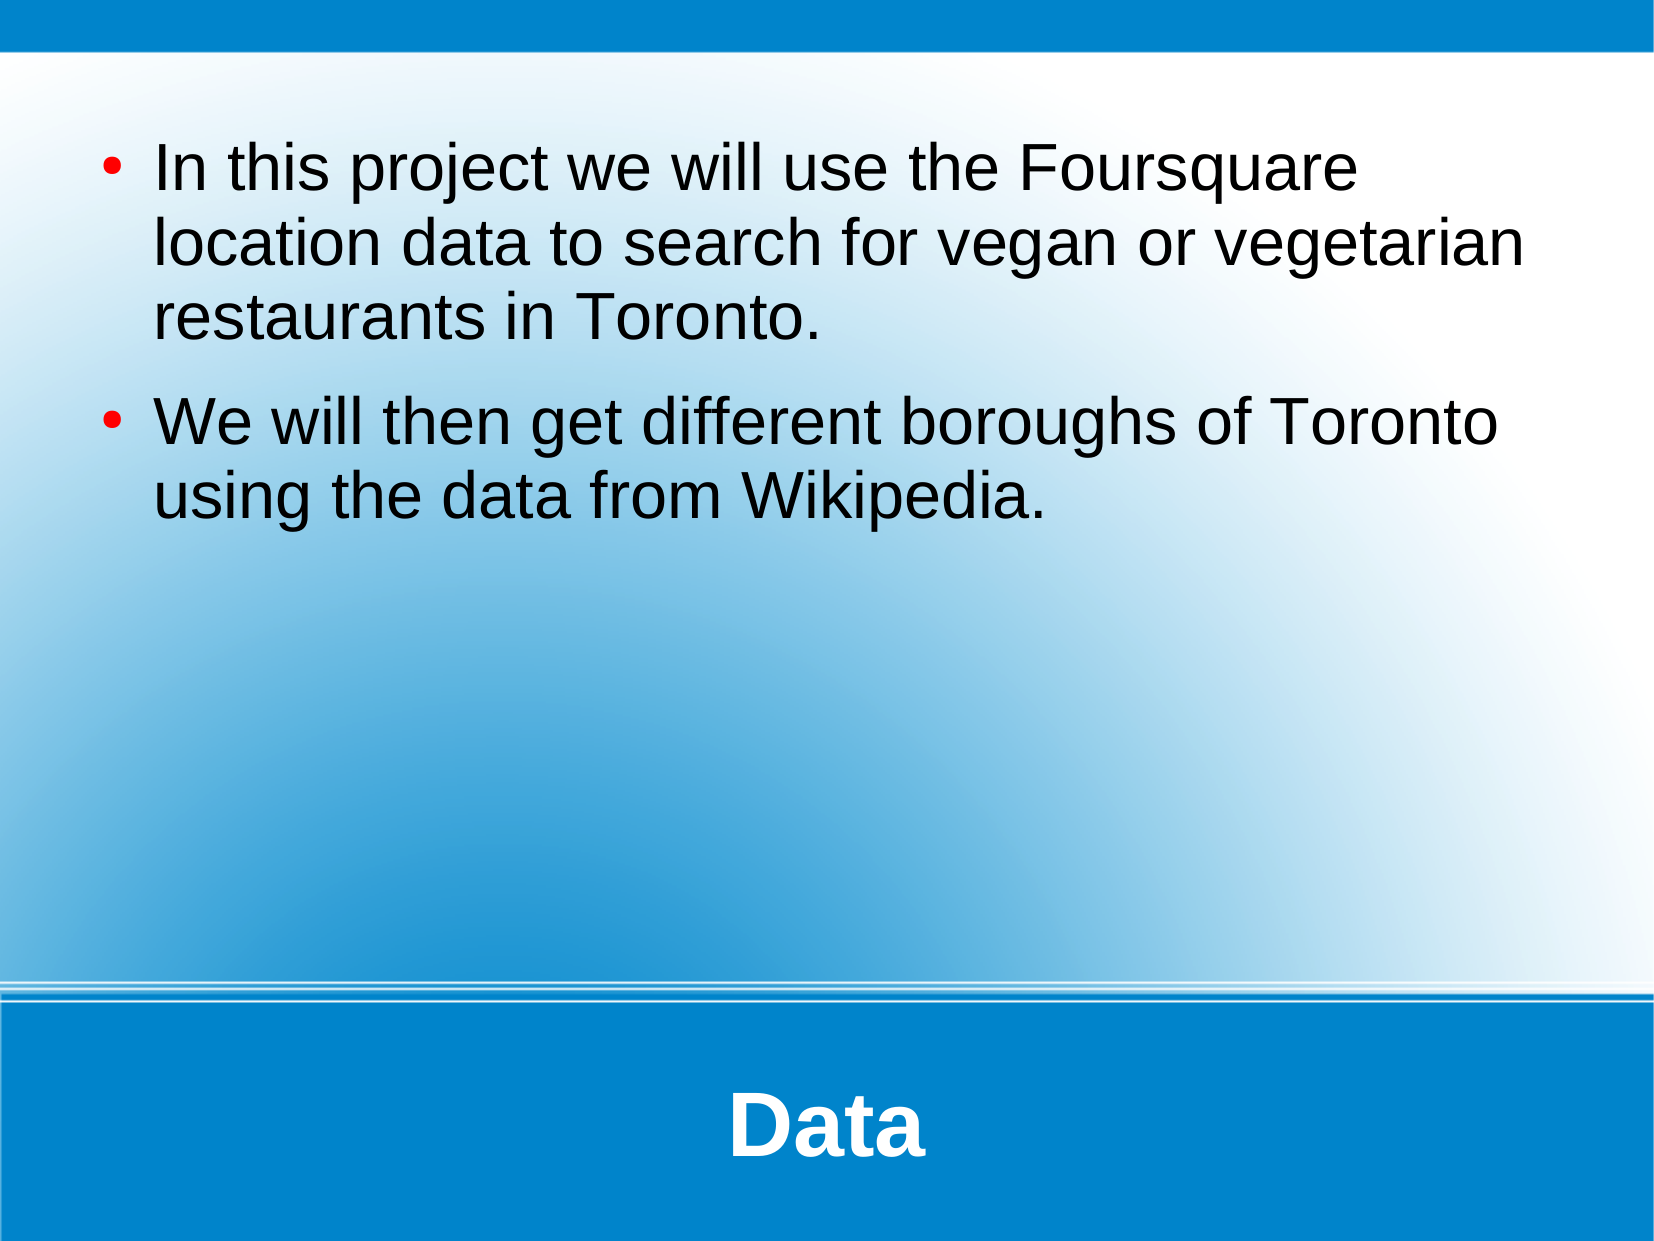

In this project we will use the Foursquare location data to search for vegan or vegetarian restaurants in Toronto.
We will then get different boroughs of Toronto using the data from Wikipedia.
# Data